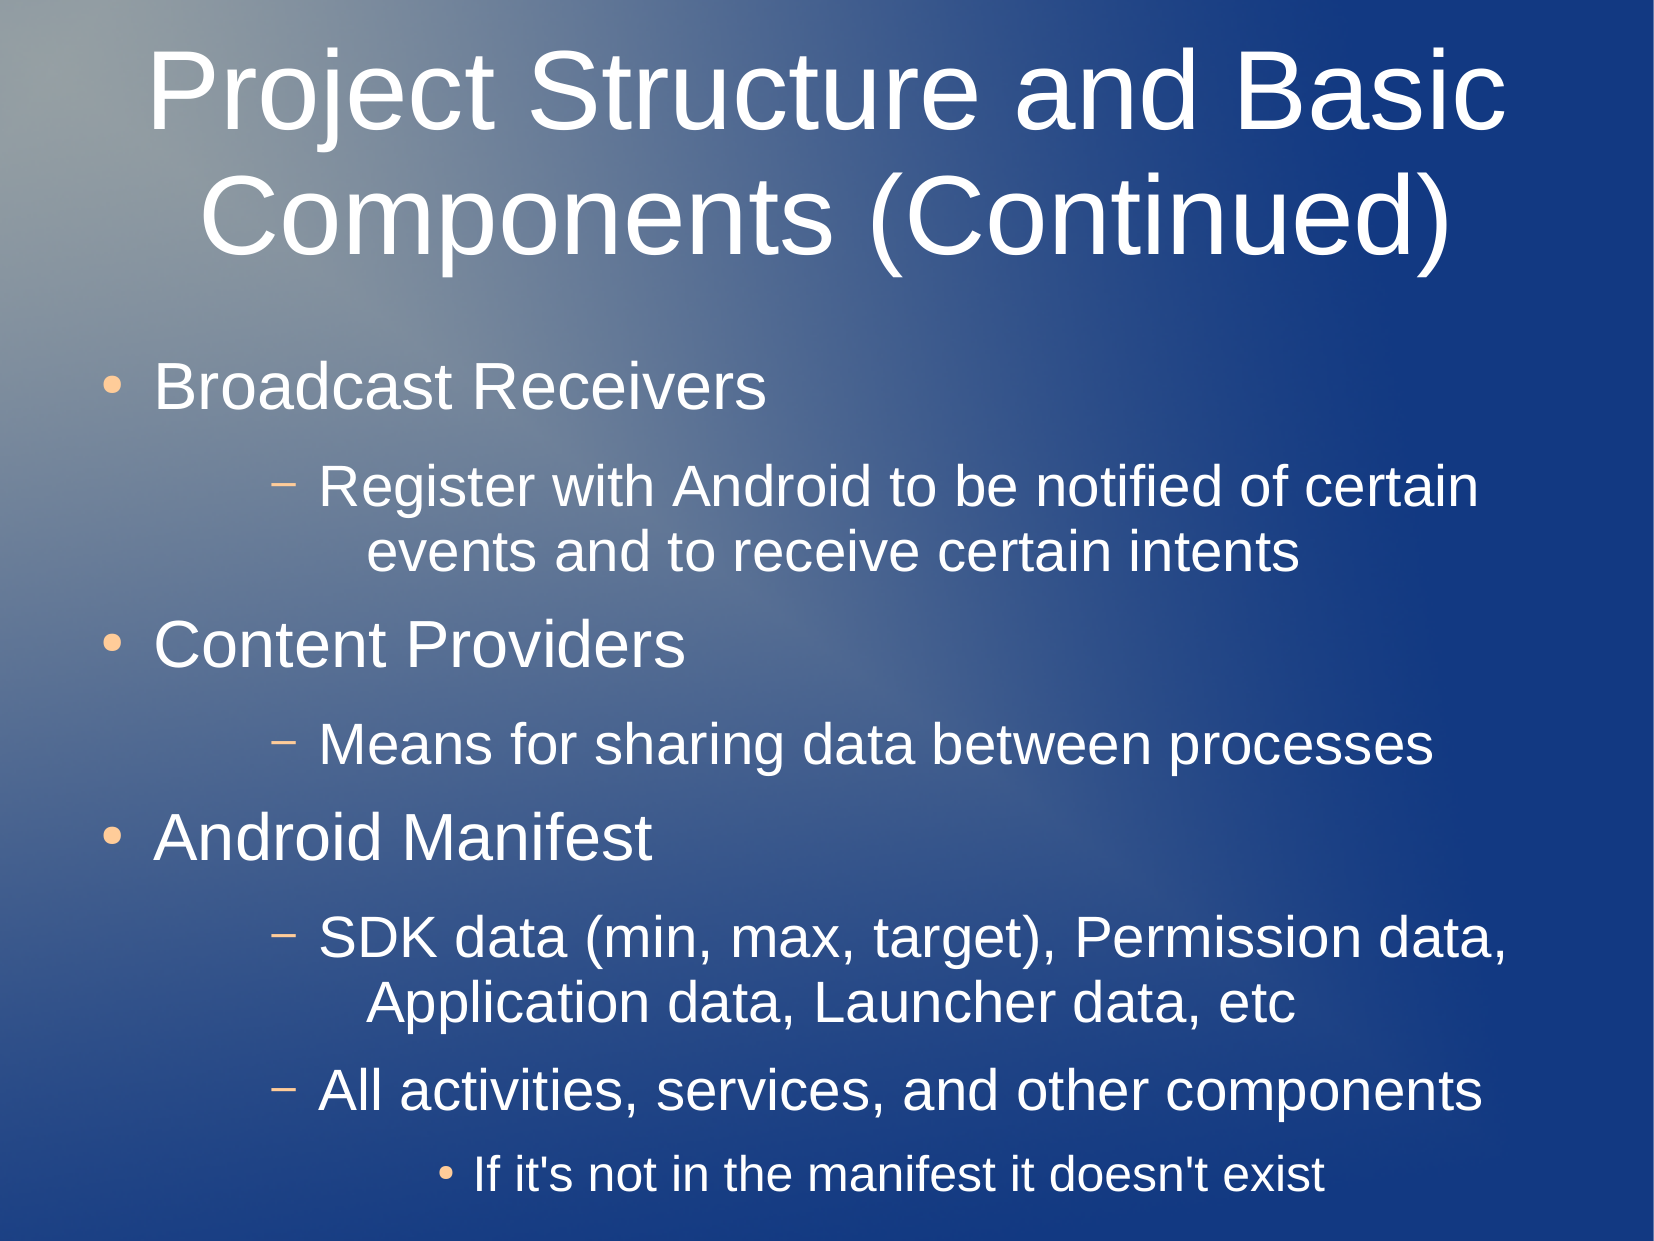

# Project Structure and Basic Components (Continued)
Broadcast Receivers
Register with Android to be notified of certain events and to receive certain intents
Content Providers
Means for sharing data between processes
Android Manifest
SDK data (min, max, target), Permission data, Application data, Launcher data, etc
All activities, services, and other components
If it's not in the manifest it doesn't exist